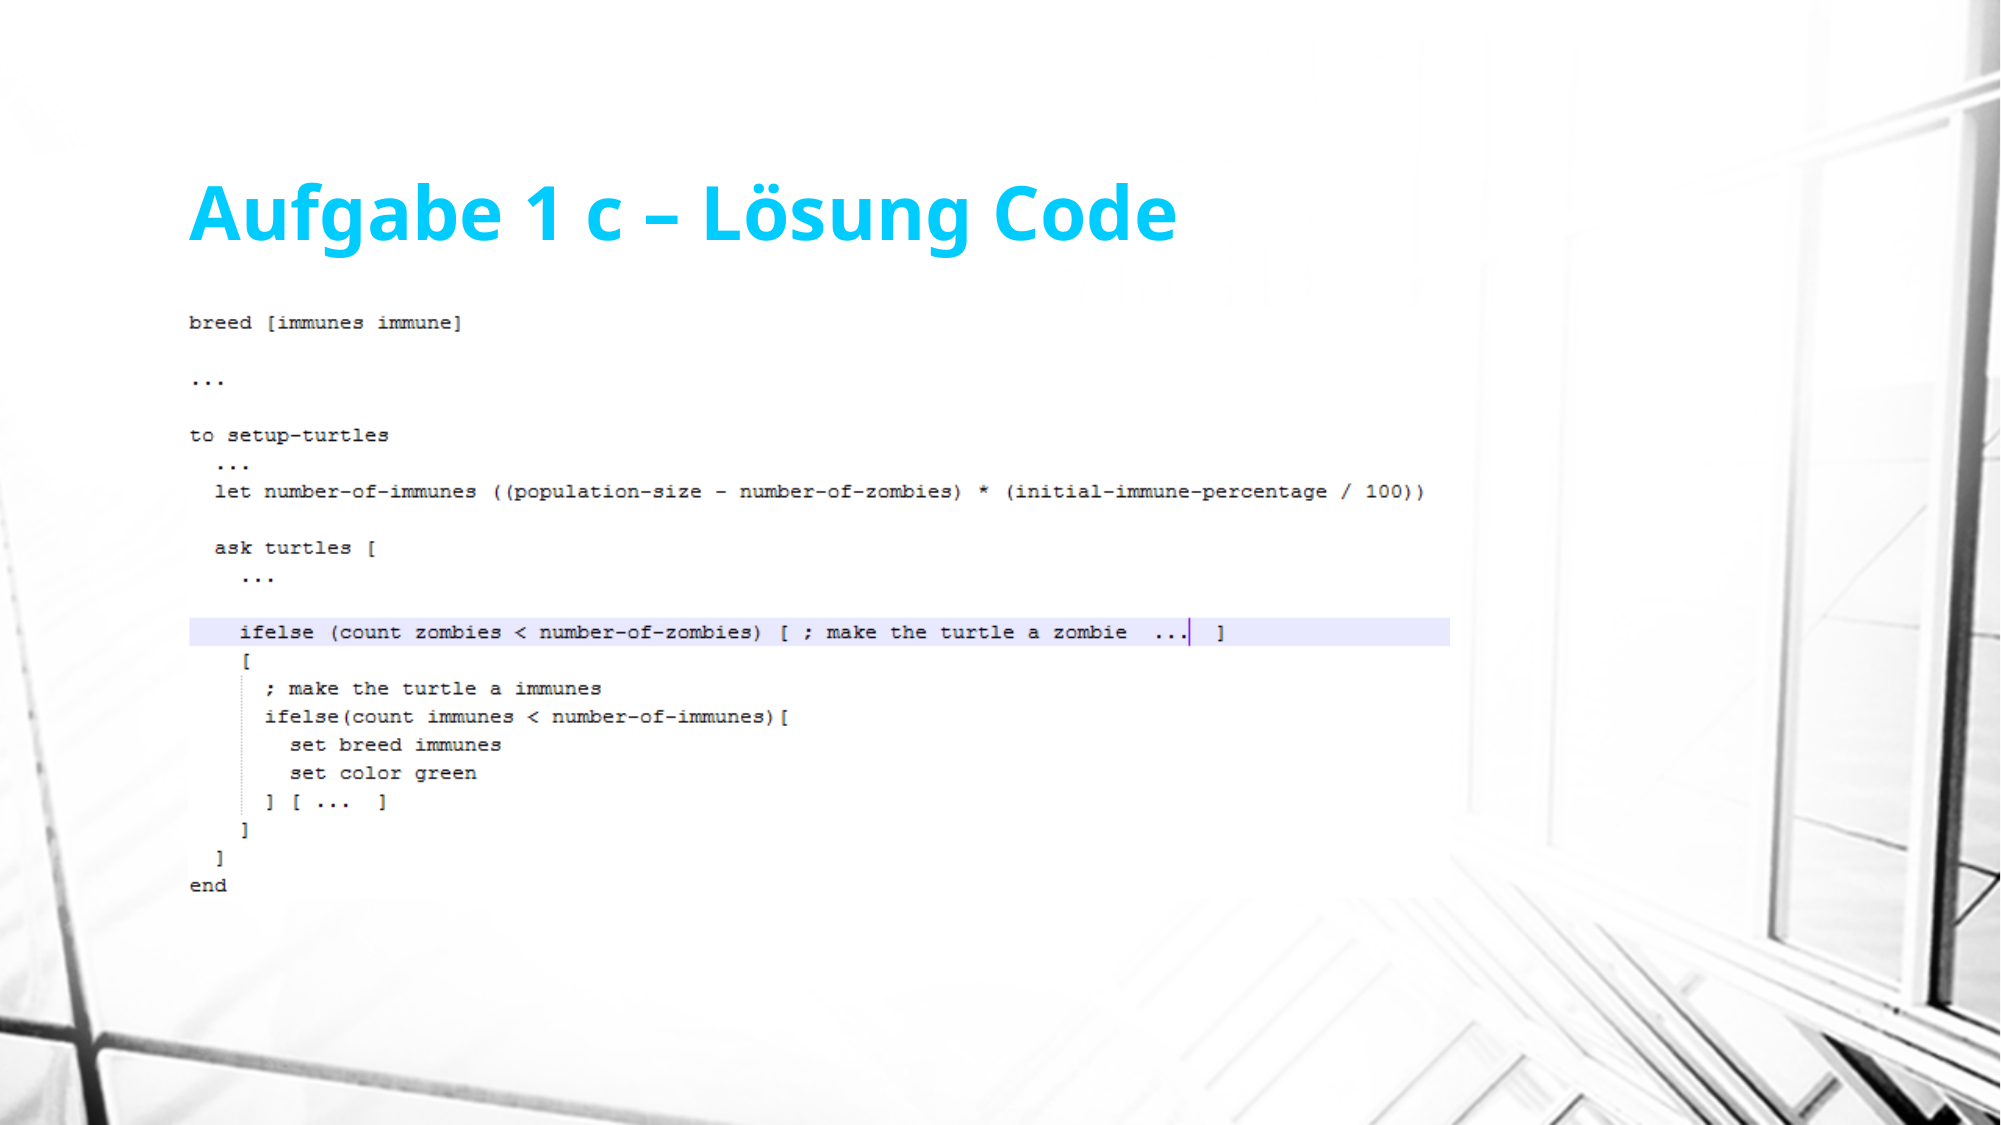

# Aufgabe 1 c – Lösung Code